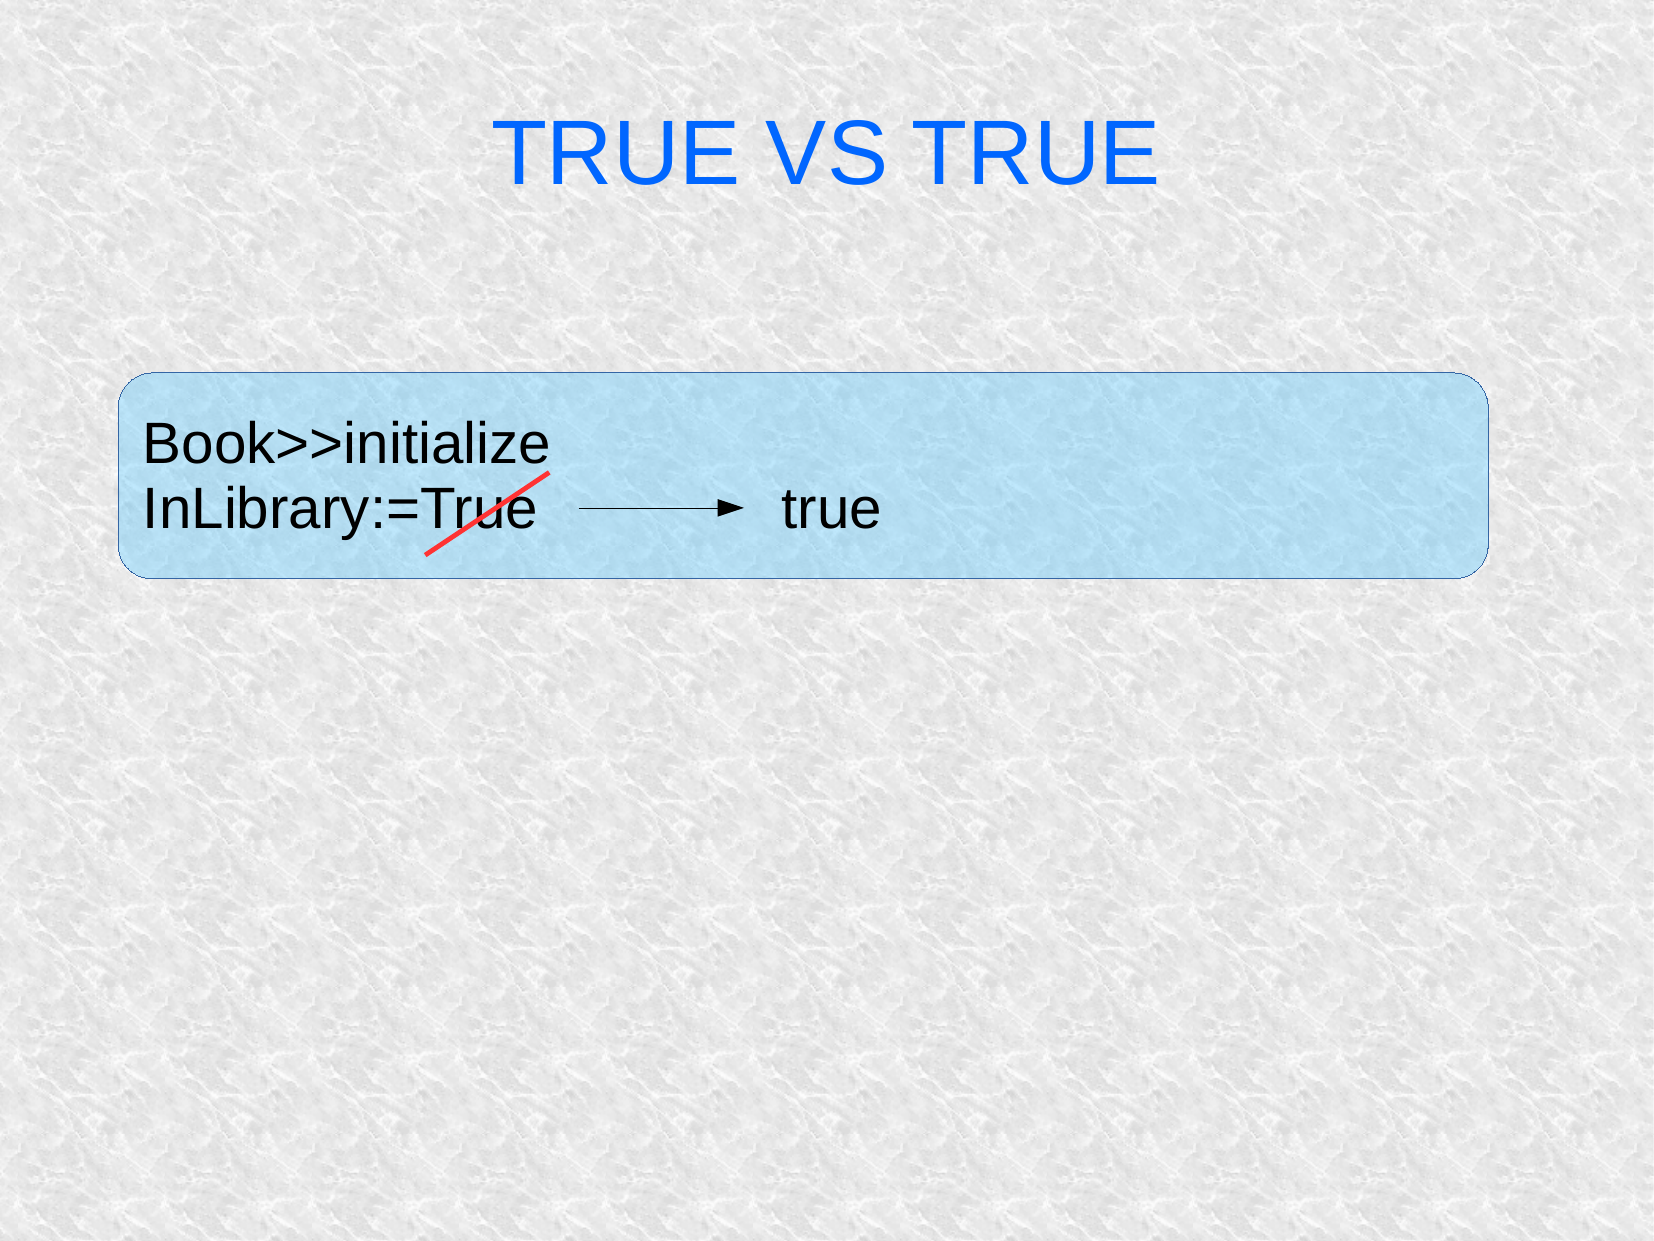

# TRUE VS TRUE
Book>>initialize
InLibrary:=True true